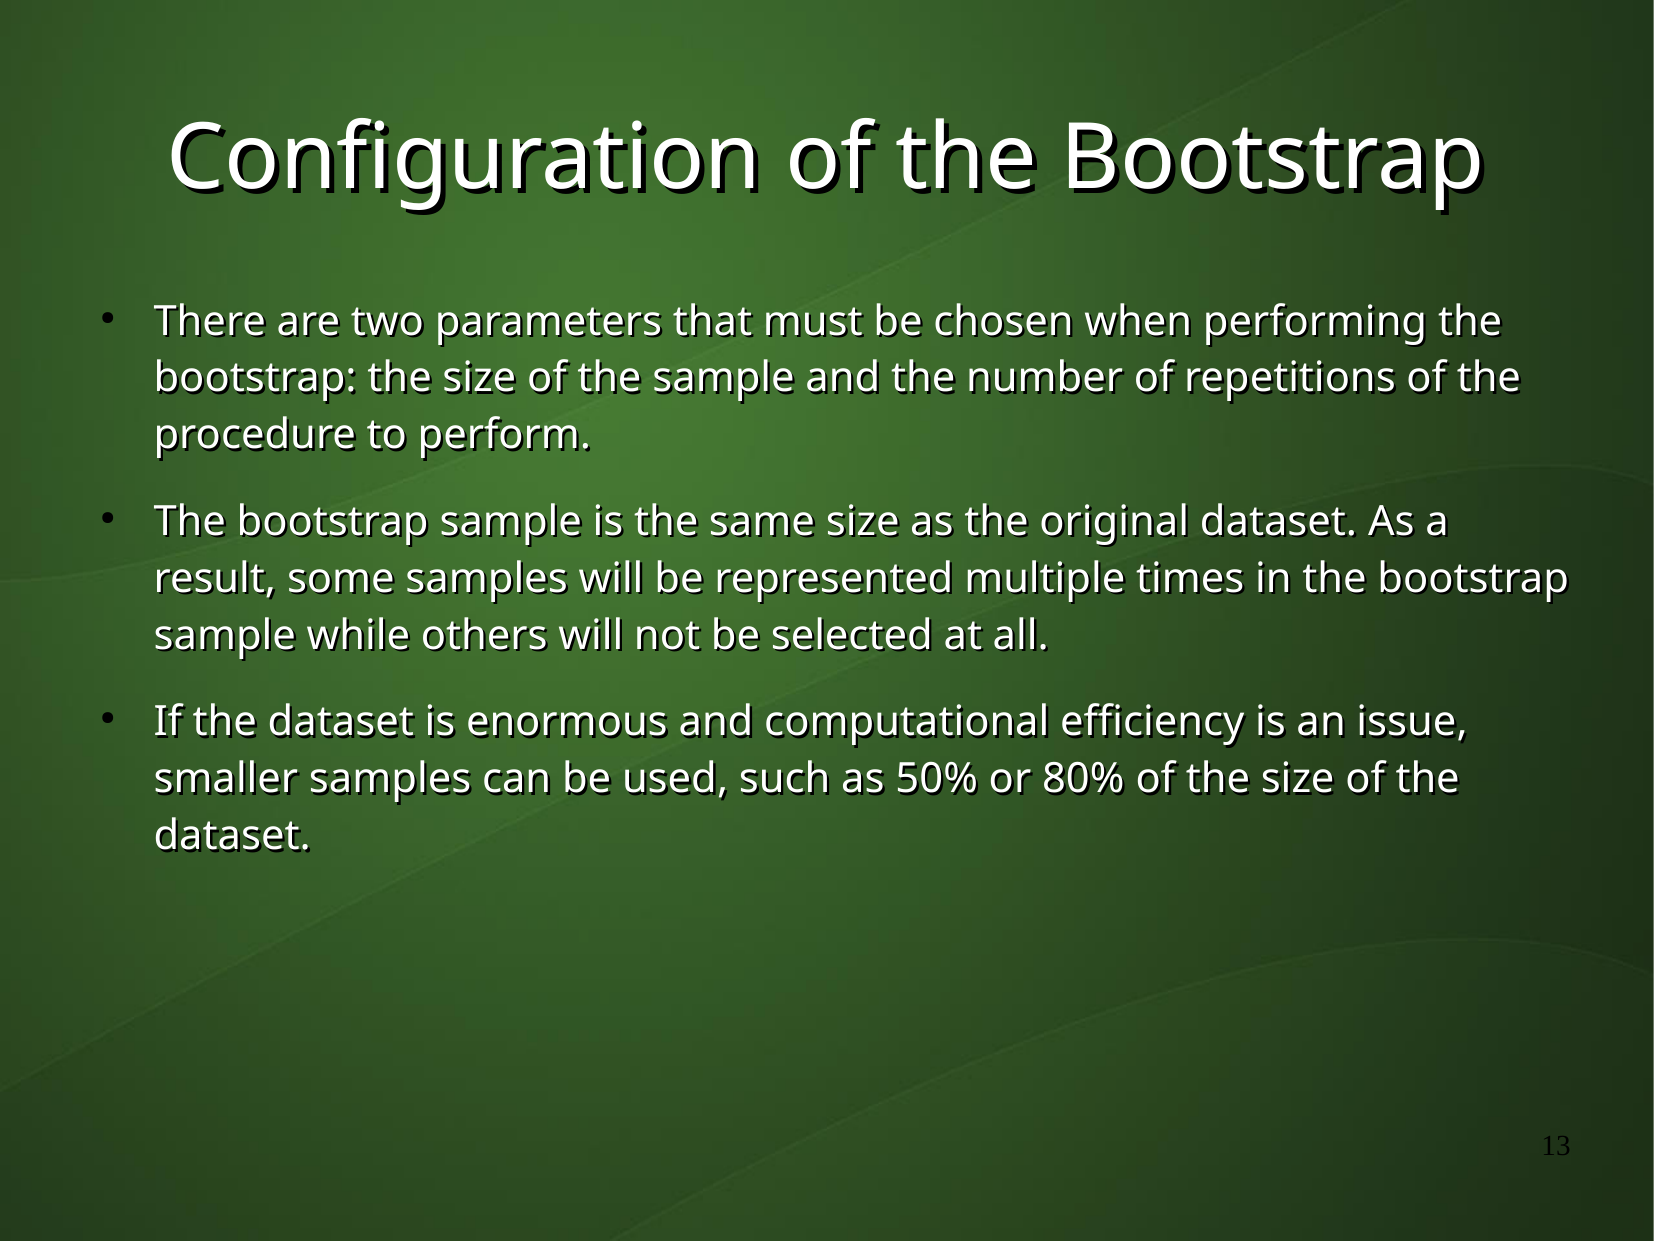

# Configuration of the Bootstrap
There are two parameters that must be chosen when performing the bootstrap: the size of the sample and the number of repetitions of the procedure to perform.
The bootstrap sample is the same size as the original dataset. As a result, some samples will be represented multiple times in the bootstrap sample while others will not be selected at all.
If the dataset is enormous and computational efficiency is an issue, smaller samples can be used, such as 50% or 80% of the size of the dataset.
13